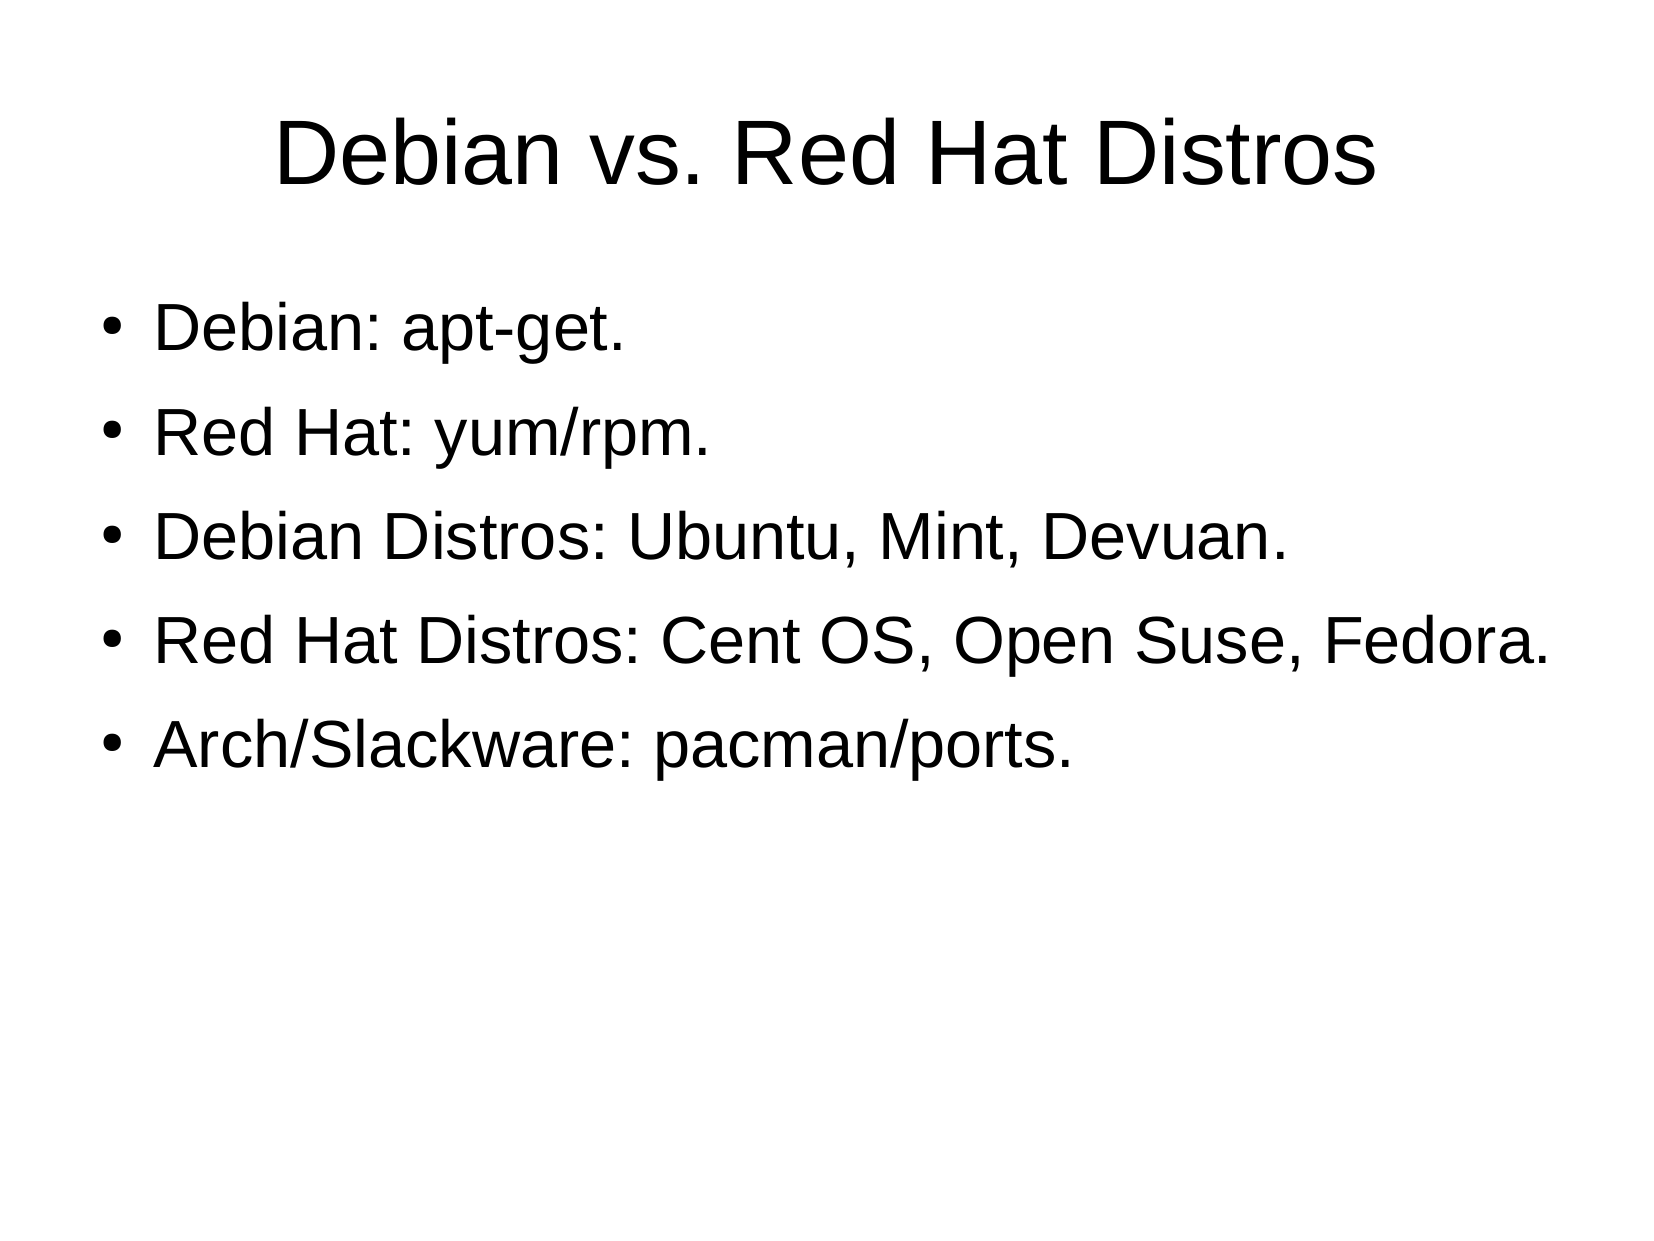

# Debian vs. Red Hat Distros
Debian: apt-get.
Red Hat: yum/rpm.
Debian Distros: Ubuntu, Mint, Devuan.
Red Hat Distros: Cent OS, Open Suse, Fedora.
Arch/Slackware: pacman/ports.